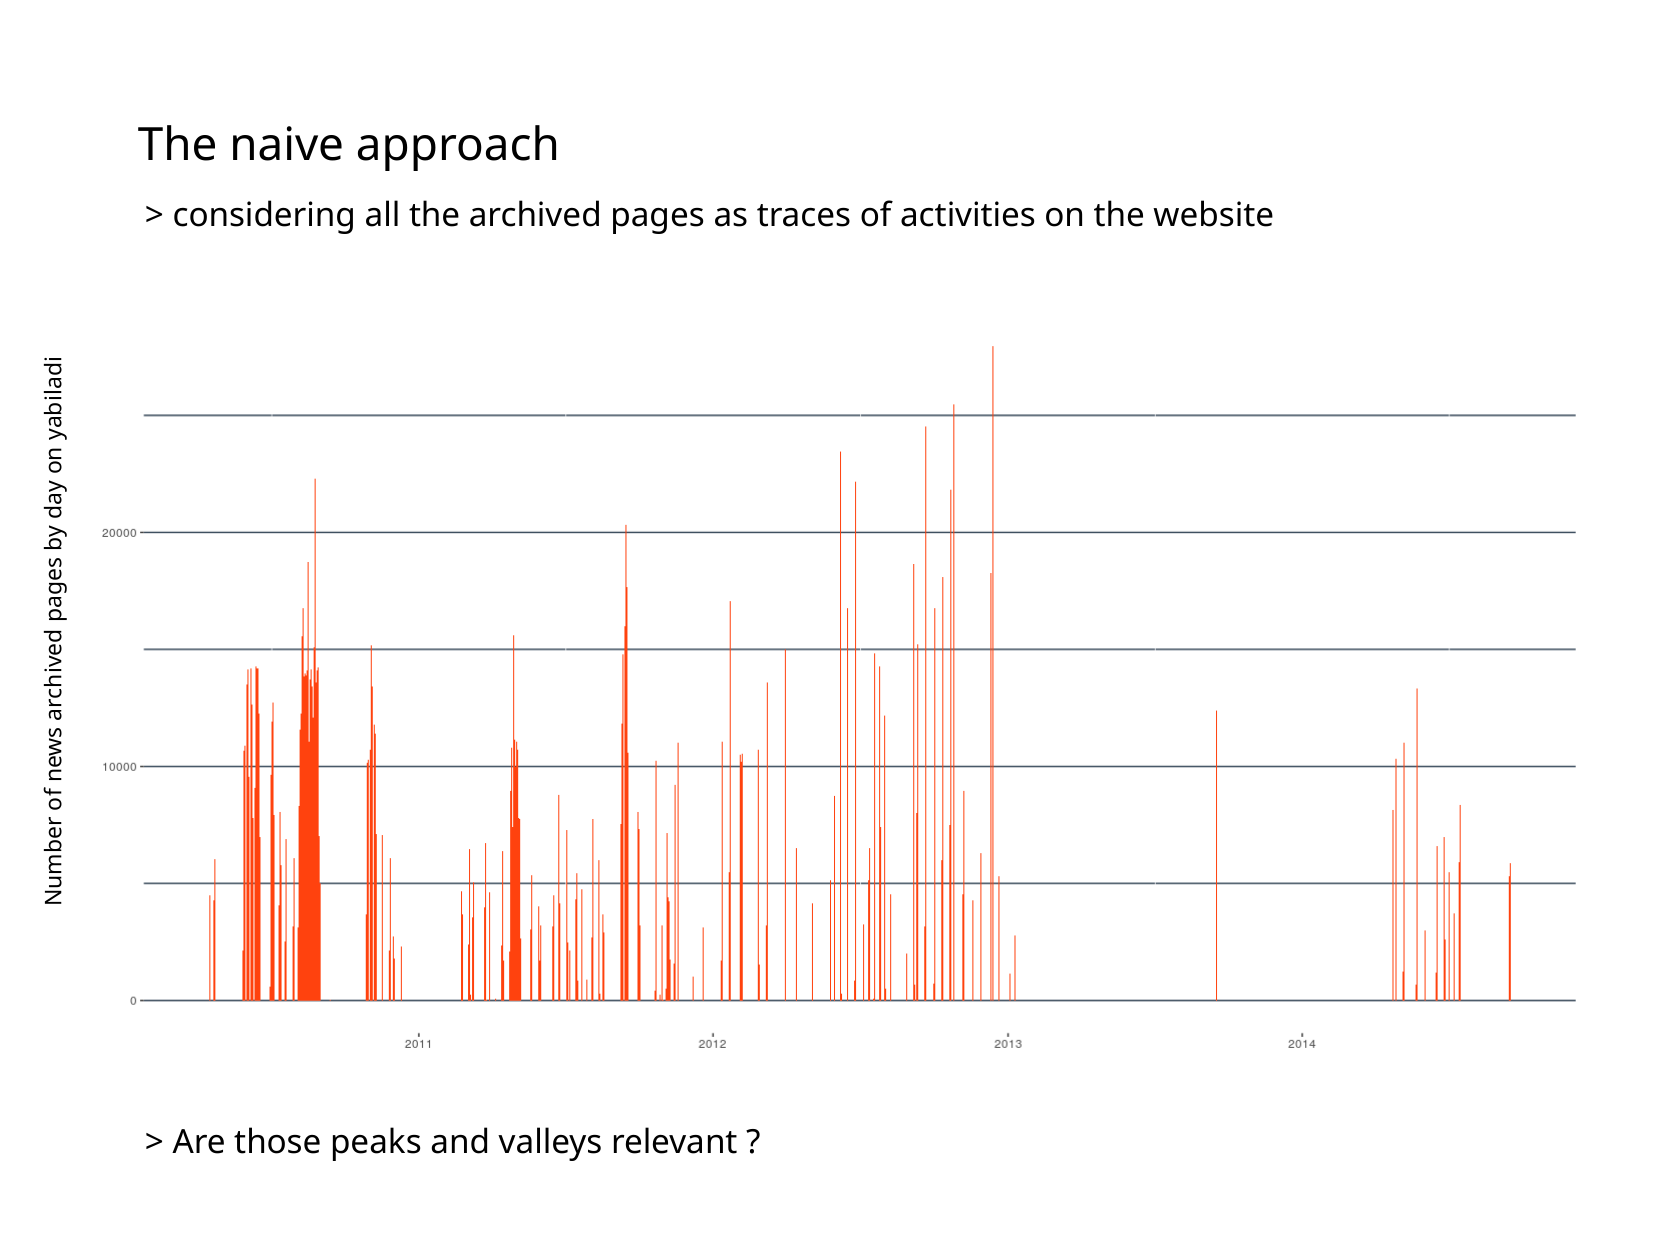

The naive approach
> considering all the archived pages as traces of activities on the website
Number of news archived pages by day on yabiladi
> Are those peaks and valleys relevant ?